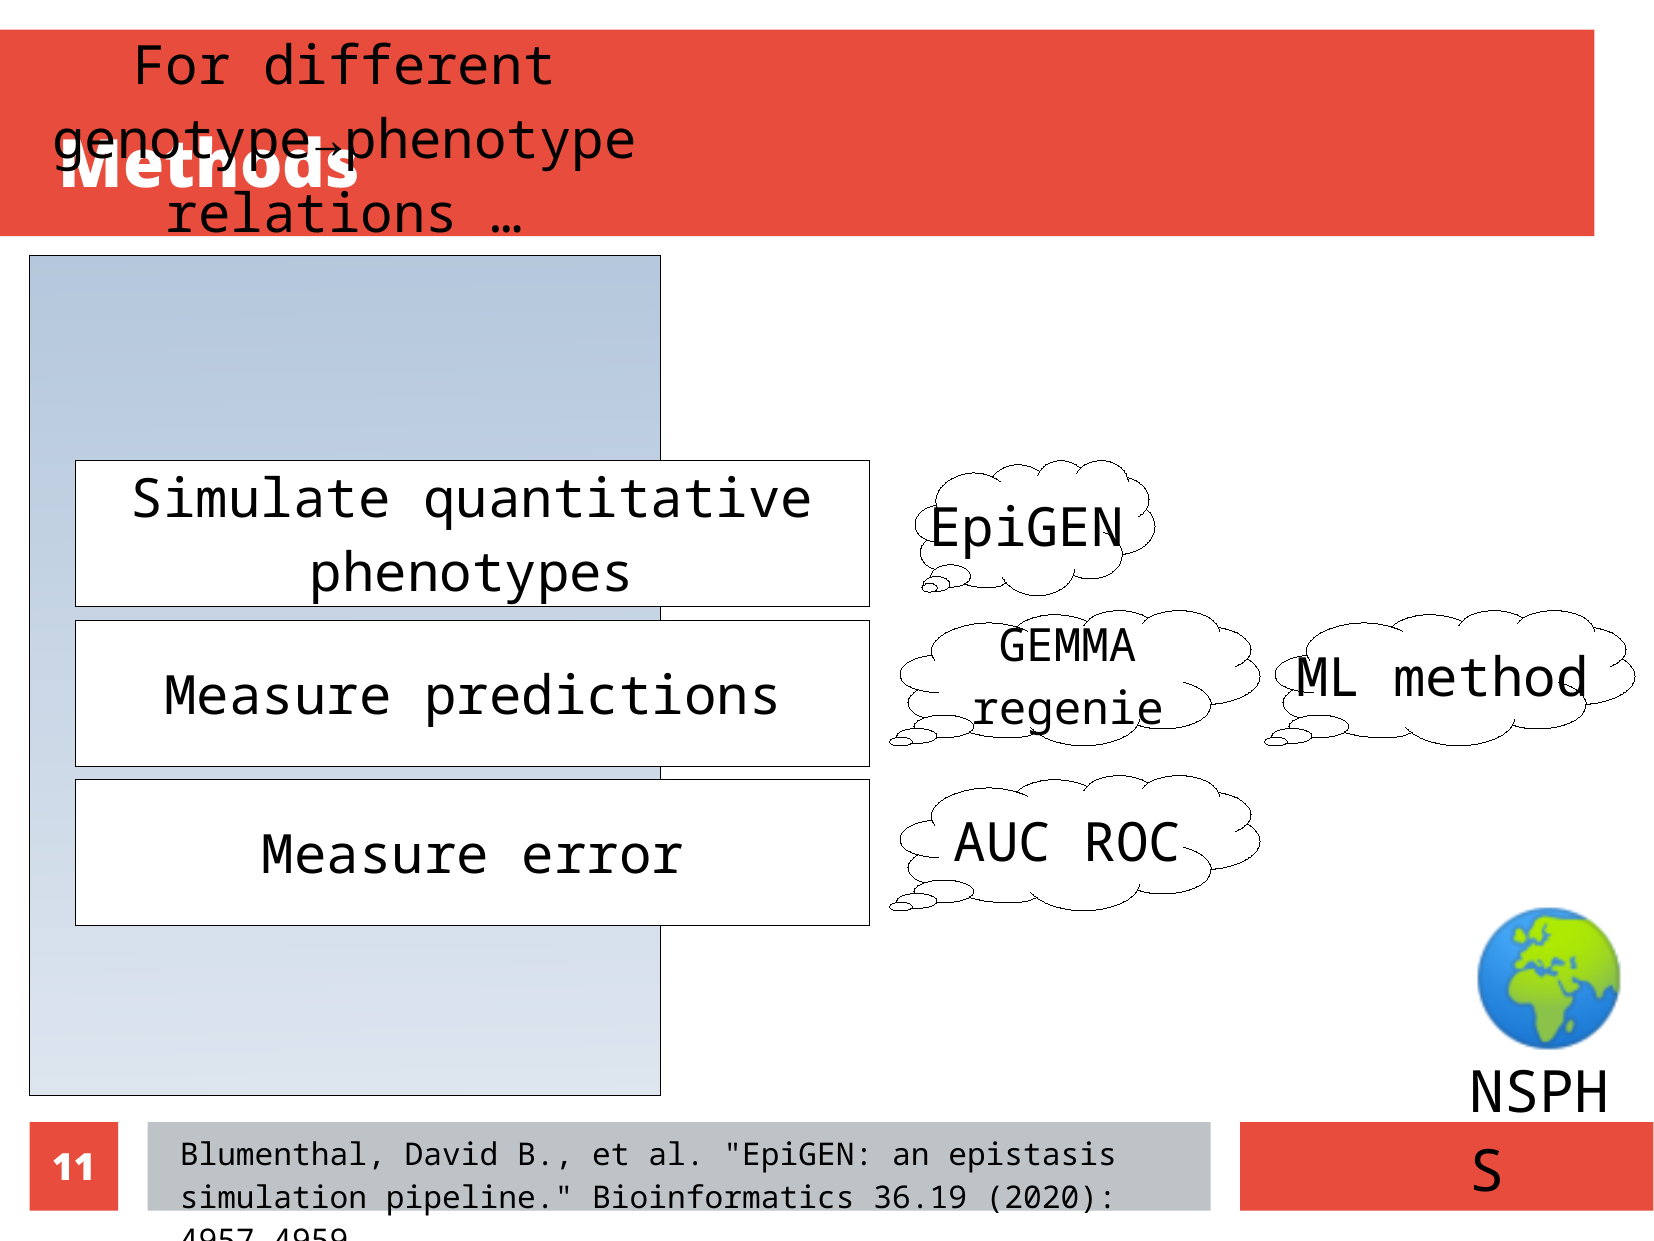

# Methods
For different genotype→phenotype relations …
Simulate quantitative phenotypes
EpiGEN
GEMMA
regenie
ML method
Measure predictions
AUC ROC
Measure error
NSPHS
11
Blumenthal, David B., et al. "EpiGEN: an epistasis simulation pipeline." Bioinformatics 36.19 (2020): 4957-4959.